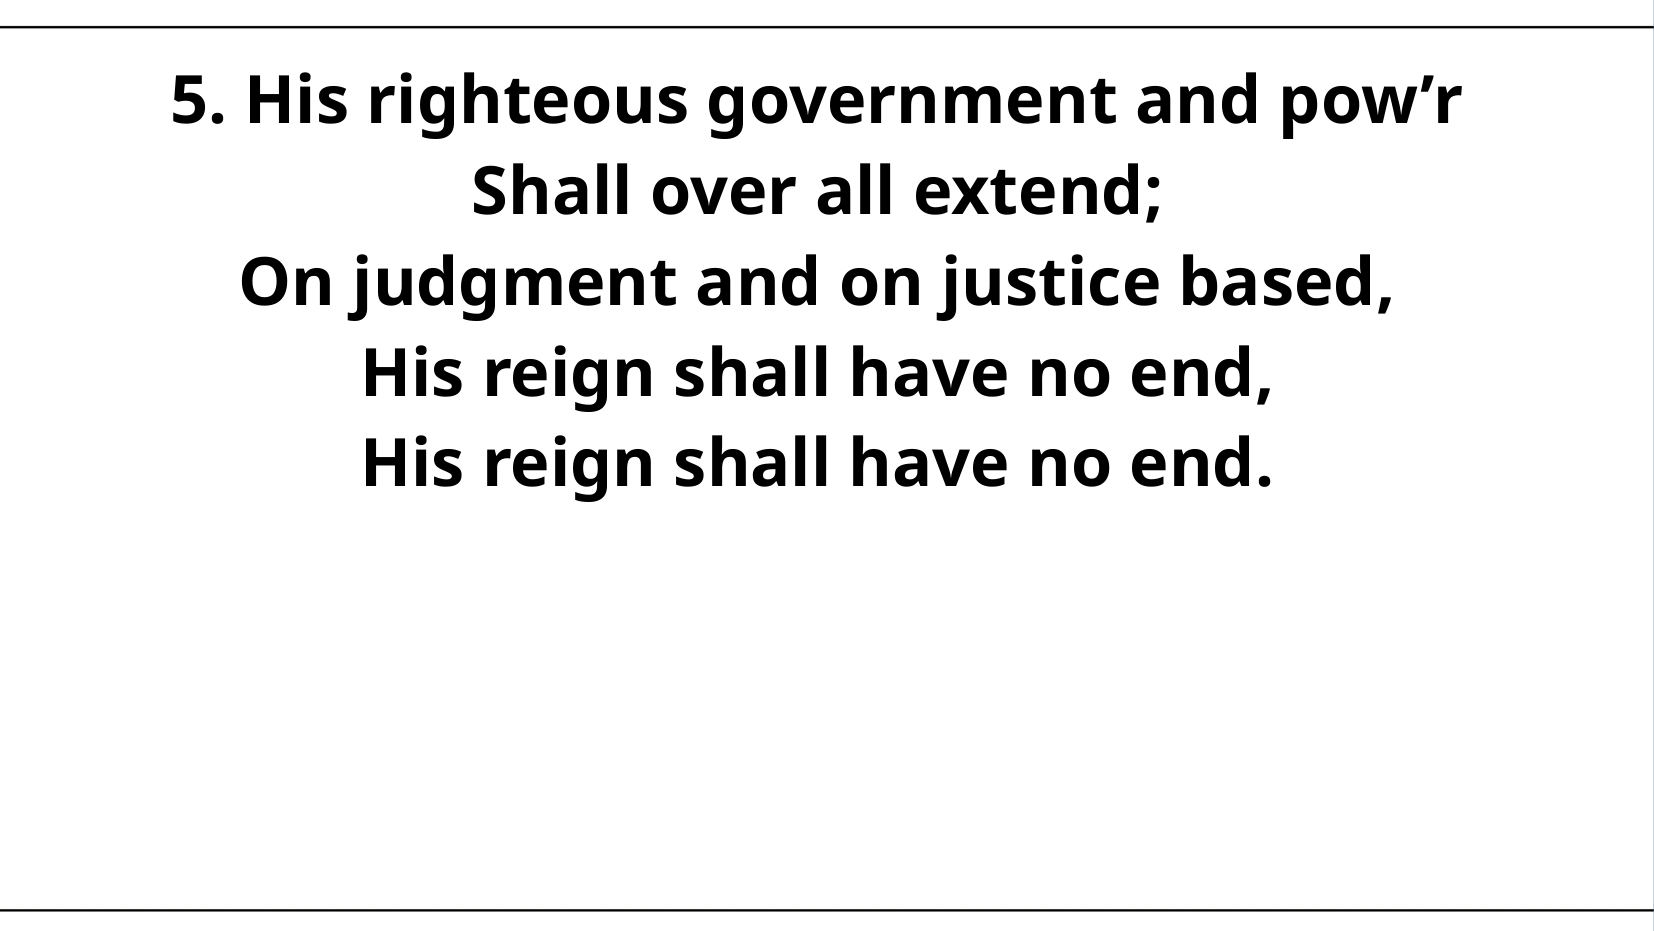

5. His righteous government and pow’r
Shall over all extend;
On judgment and on justice based,
His reign shall have no end,
His reign shall have no end.